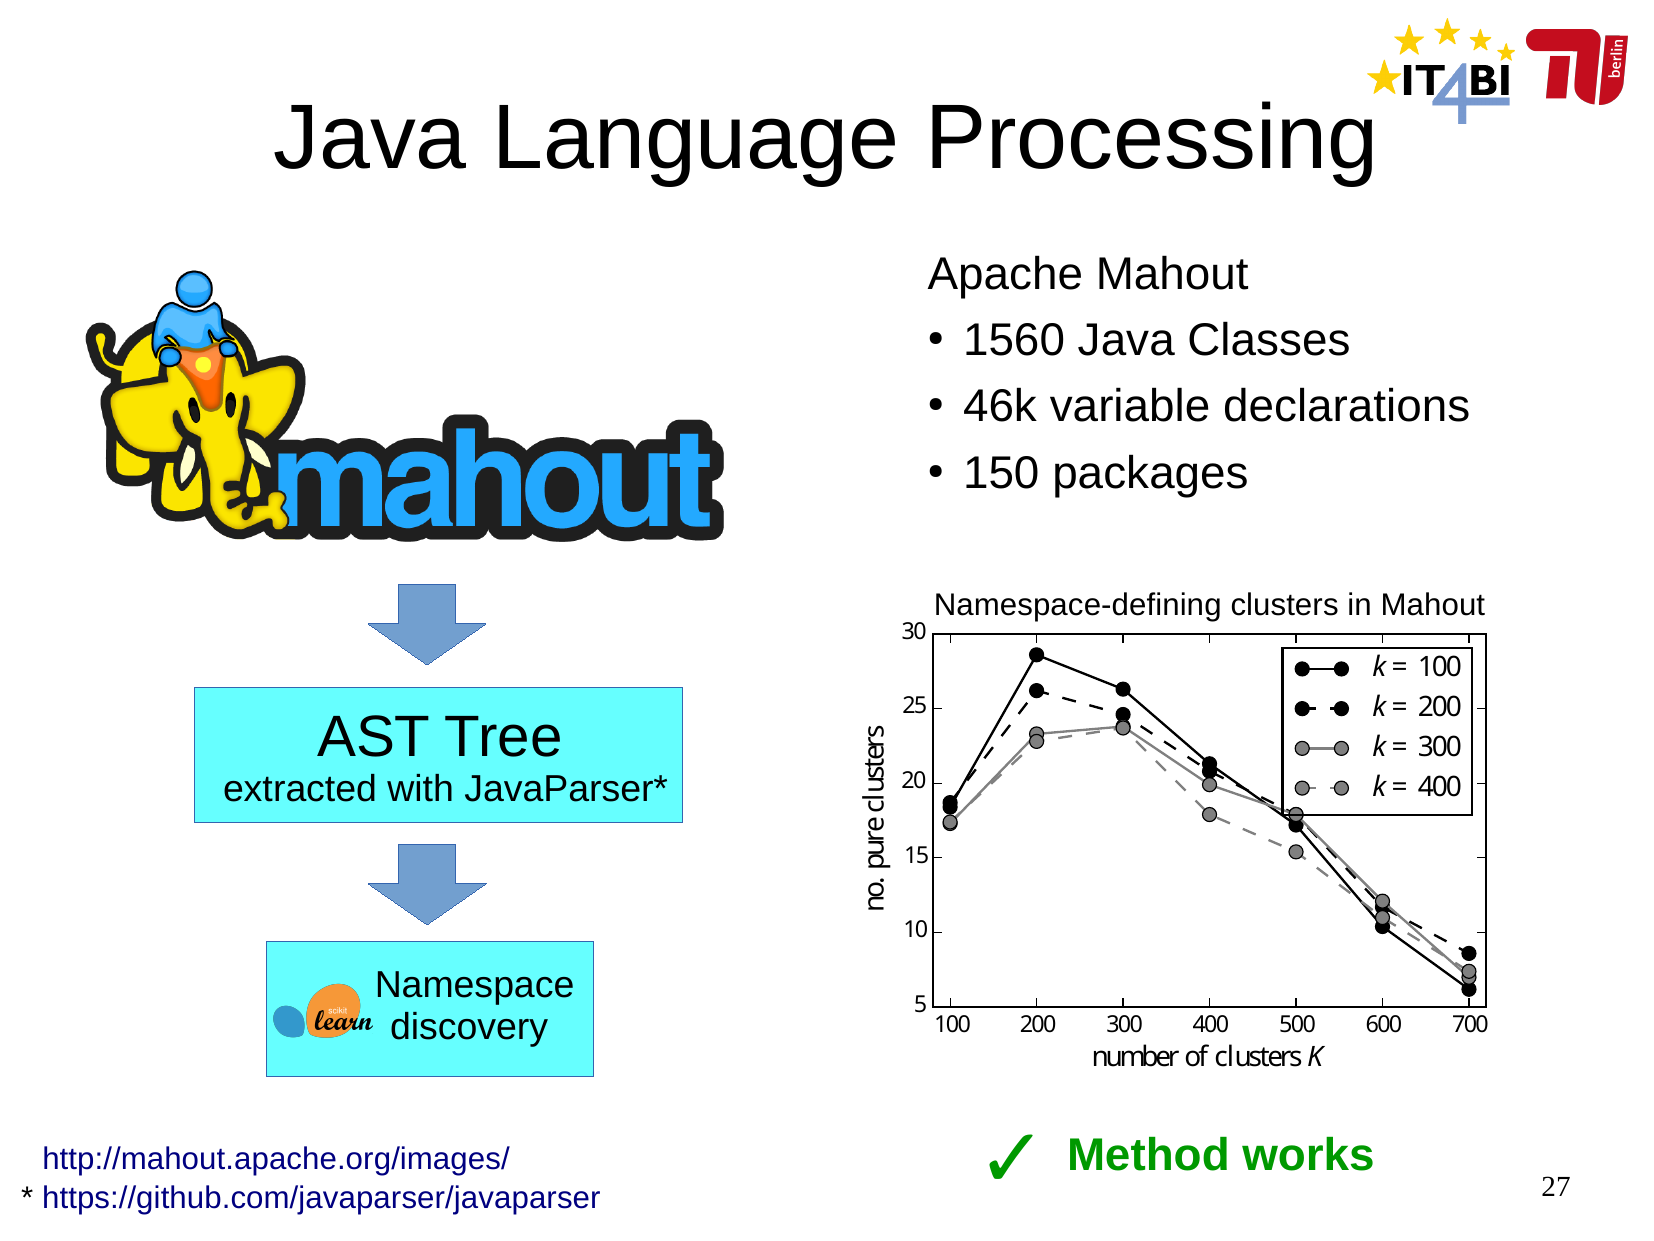

# Java Language Processing
Apache Mahout
1560 Java Classes
46k variable declarations
150 packages
Namespace-defining clusters in Mahout
AST Tree
extracted with JavaParser*
Namespace discovery
✓
Method works
http://mahout.apache.org/images/
27
* https://github.com/javaparser/javaparser